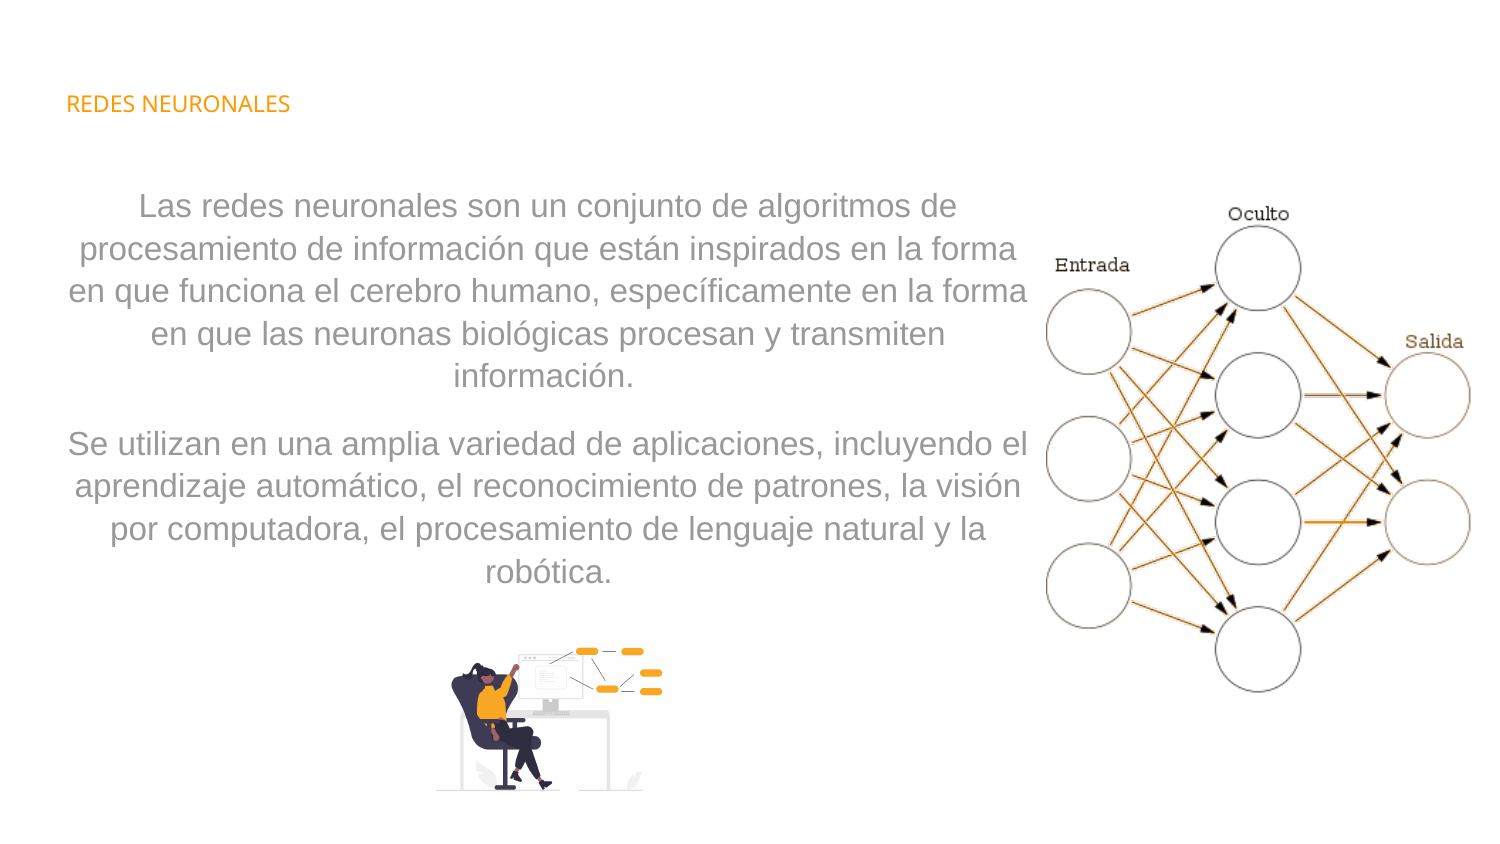

# REDES NEURONALES
Las redes neuronales son un conjunto de algoritmos de procesamiento de información que están inspirados en la forma en que funciona el cerebro humano, específicamente en la forma en que las neuronas biológicas procesan y transmiten información.
Se utilizan en una amplia variedad de aplicaciones, incluyendo el aprendizaje automático, el reconocimiento de patrones, la visión por computadora, el procesamiento de lenguaje natural y la robótica.